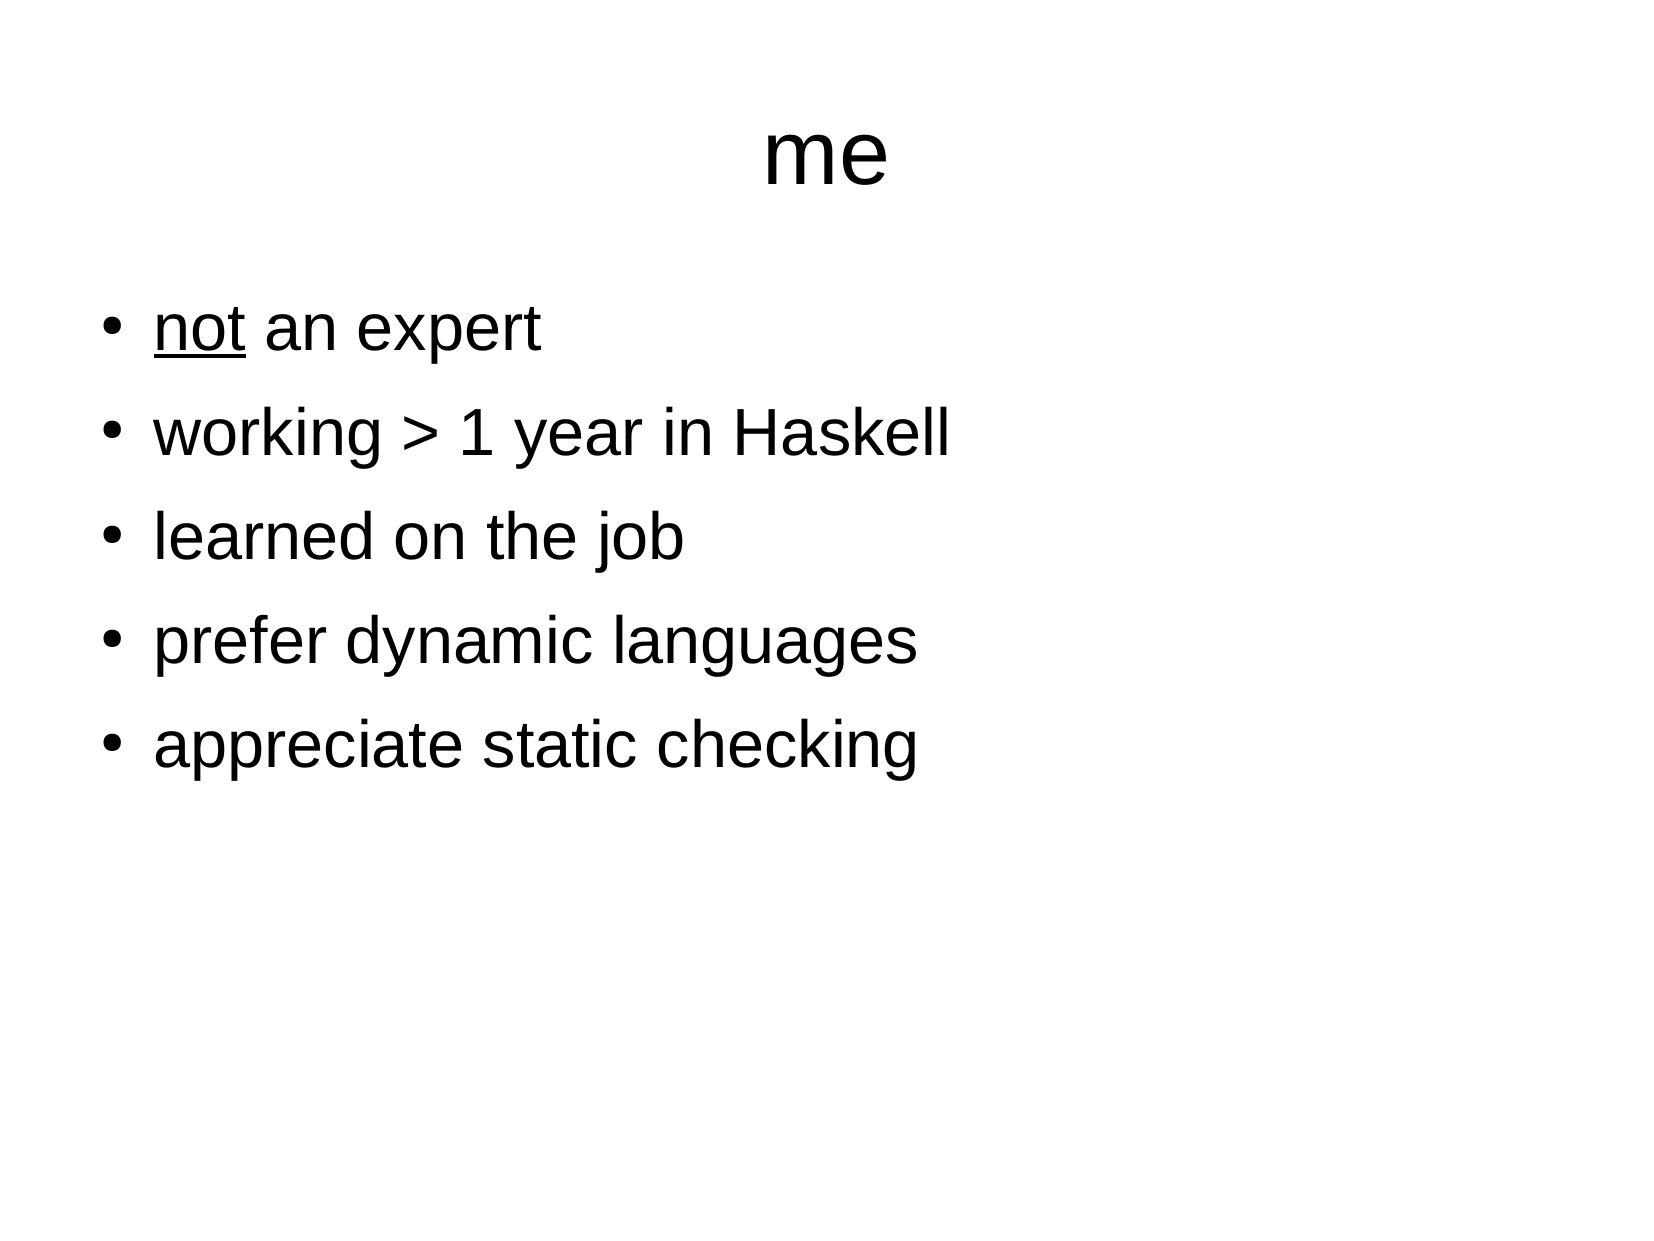

# me
not an expert
working > 1 year in Haskell
learned on the job
prefer dynamic languages
appreciate static checking